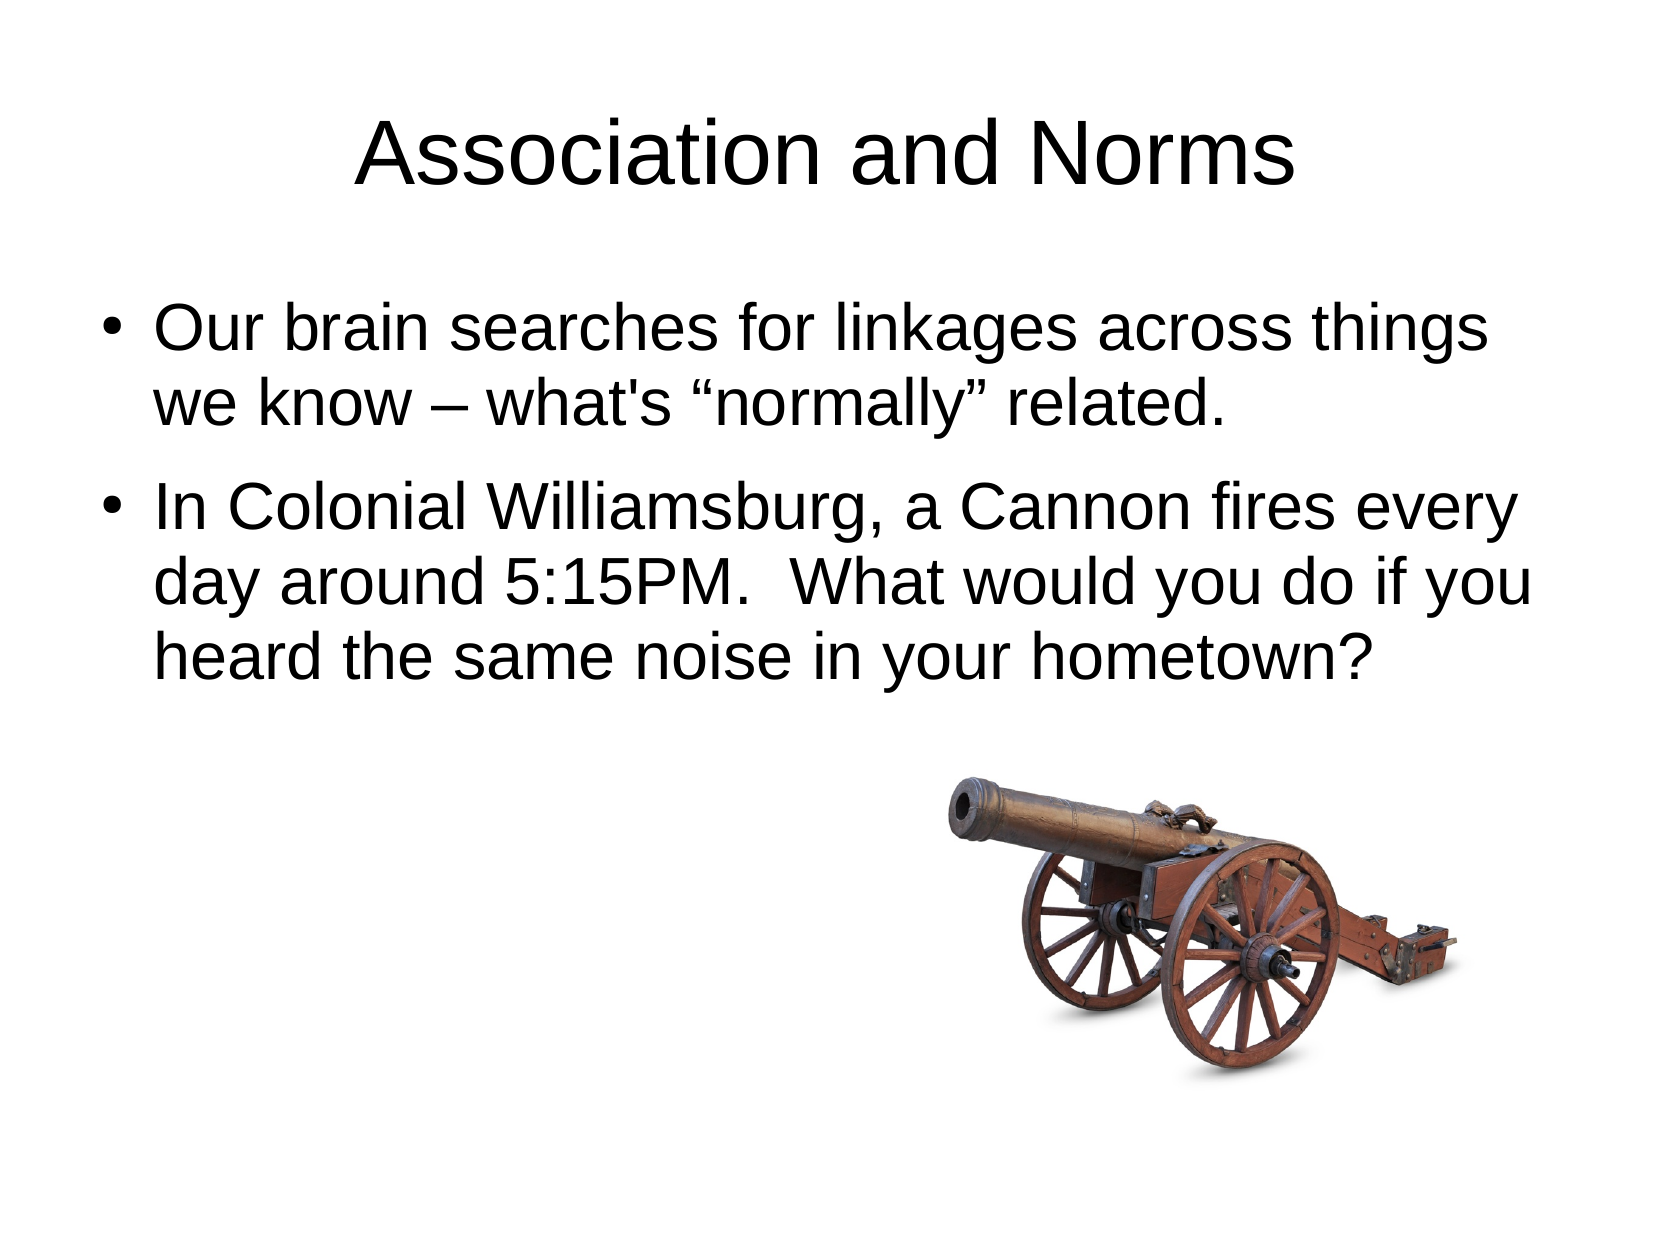

# Association and Norms
Our brain searches for linkages across things we know – what's “normally” related.
In Colonial Williamsburg, a Cannon fires every day around 5:15PM. What would you do if you heard the same noise in your hometown?